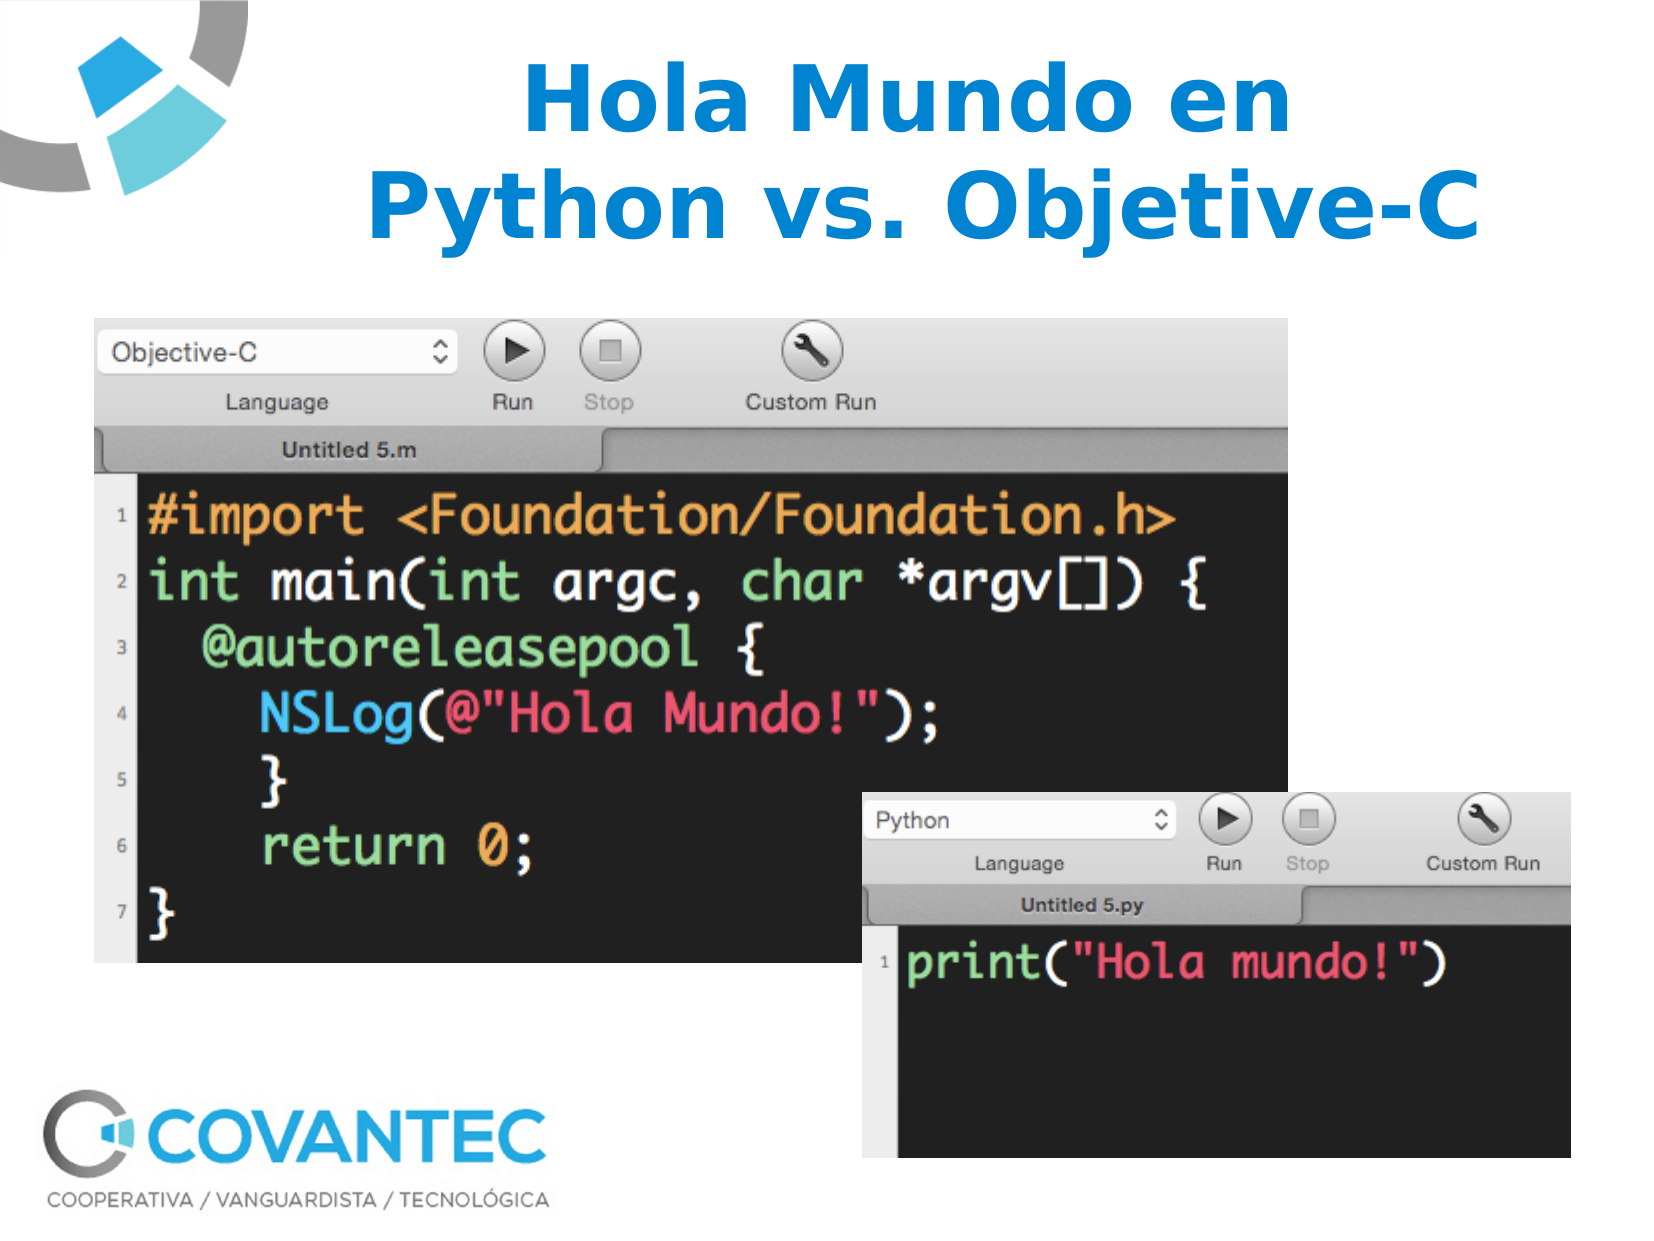

# Hola Mundo en Python vs. Objetive-C